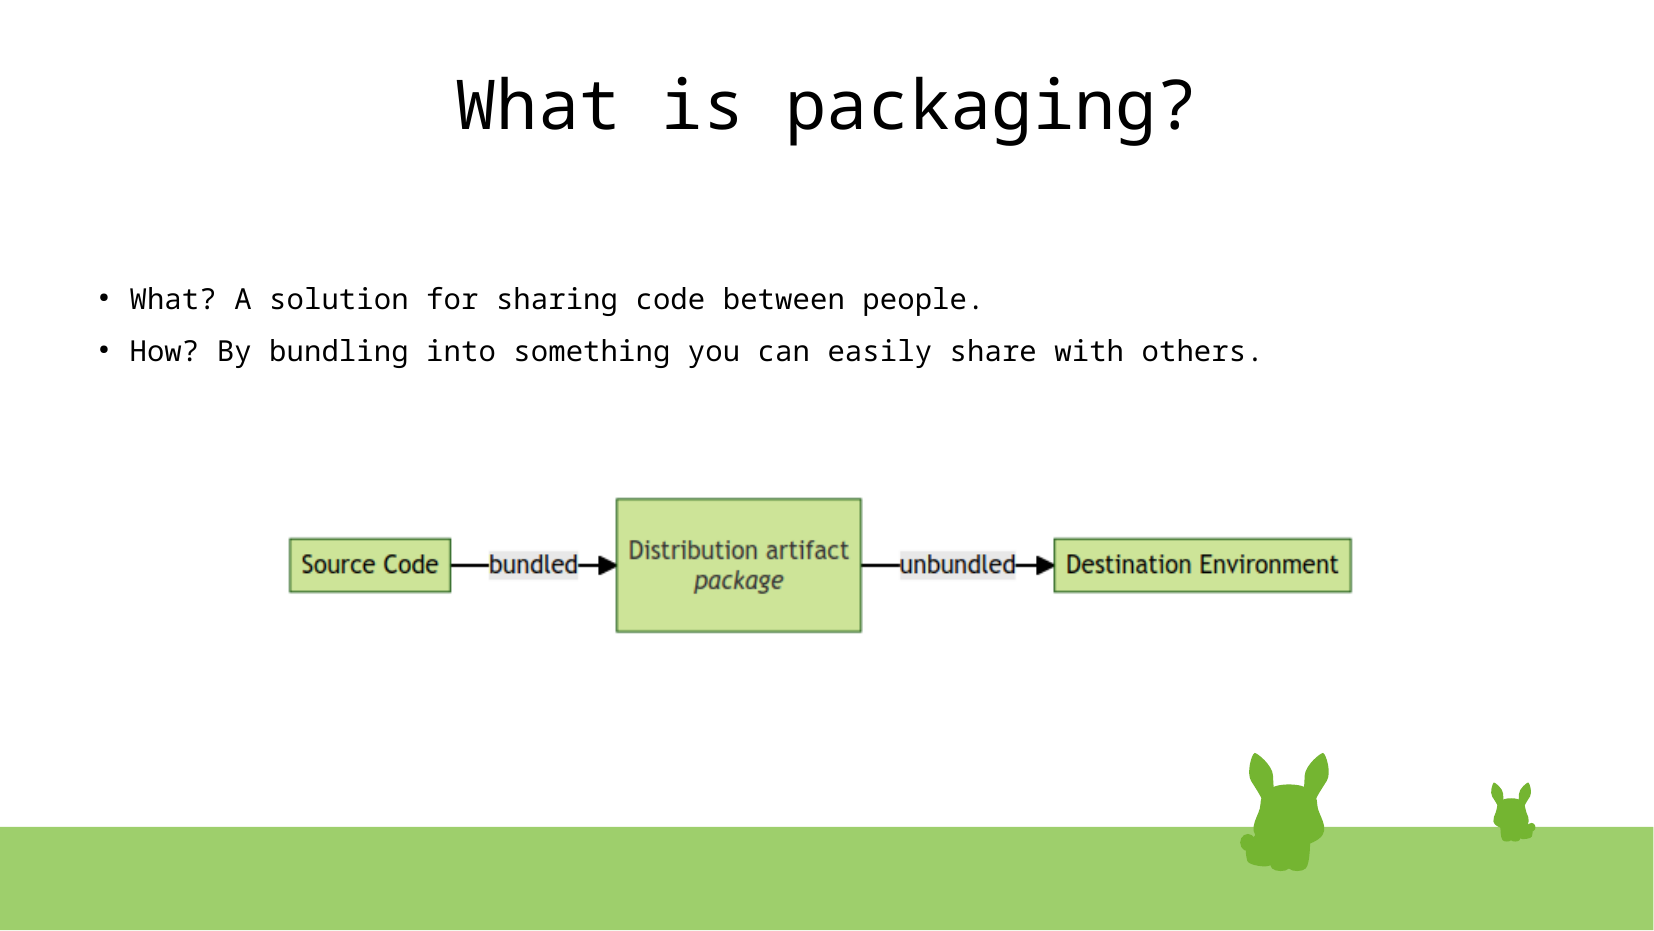

# What is packaging?
What? A solution for sharing code between people.
How? By bundling into something you can easily share with others.